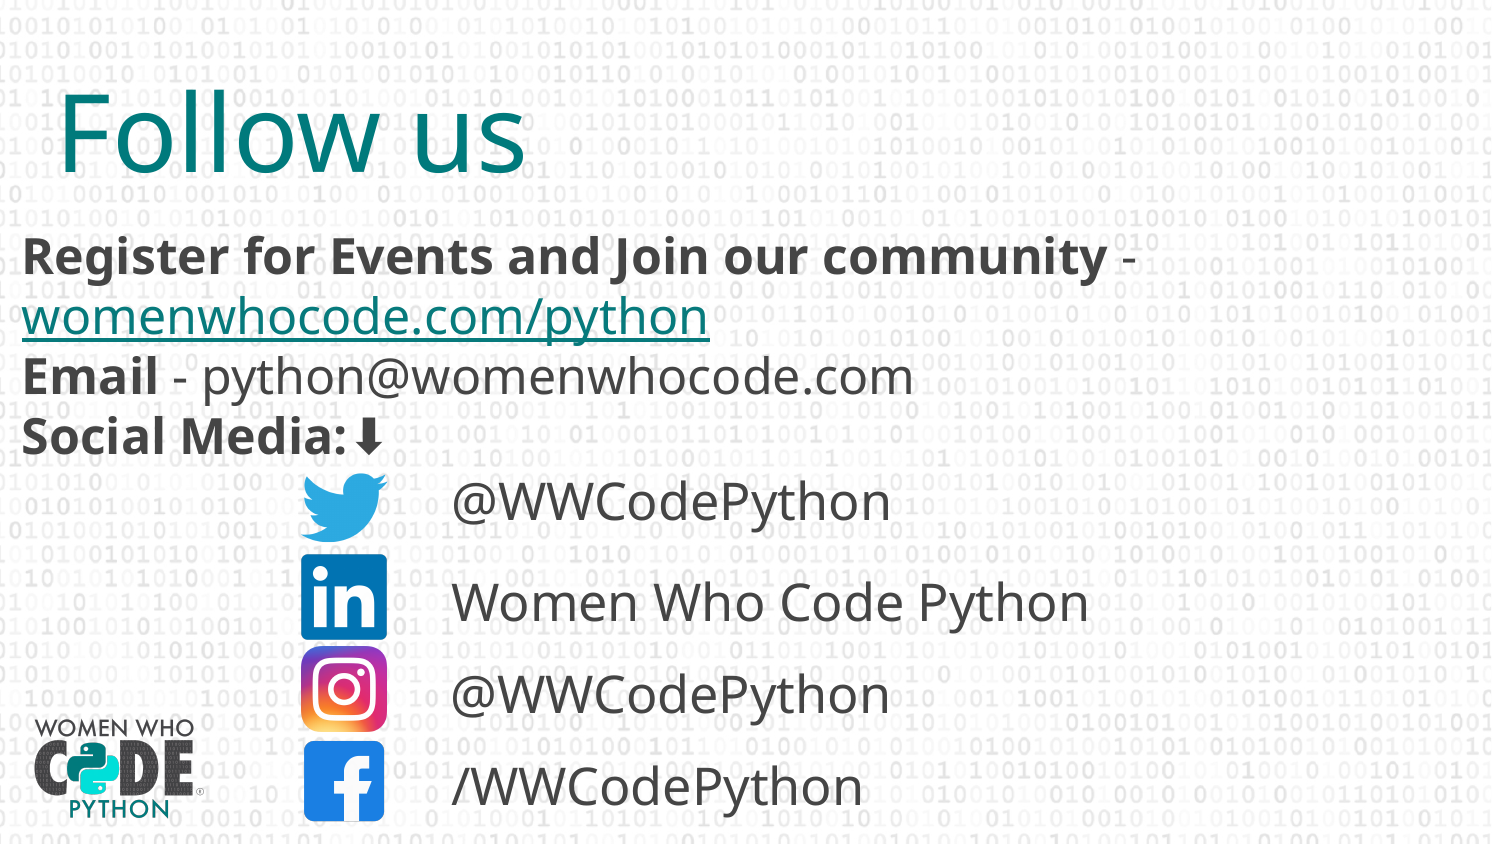

Follow us
Register for Events and Join our community - womenwhocode.com/python
Email - python@womenwhocode.com
Social Media:⬇
@WWCodePython
Women Who Code Python
@WWCodePython
/WWCodePython